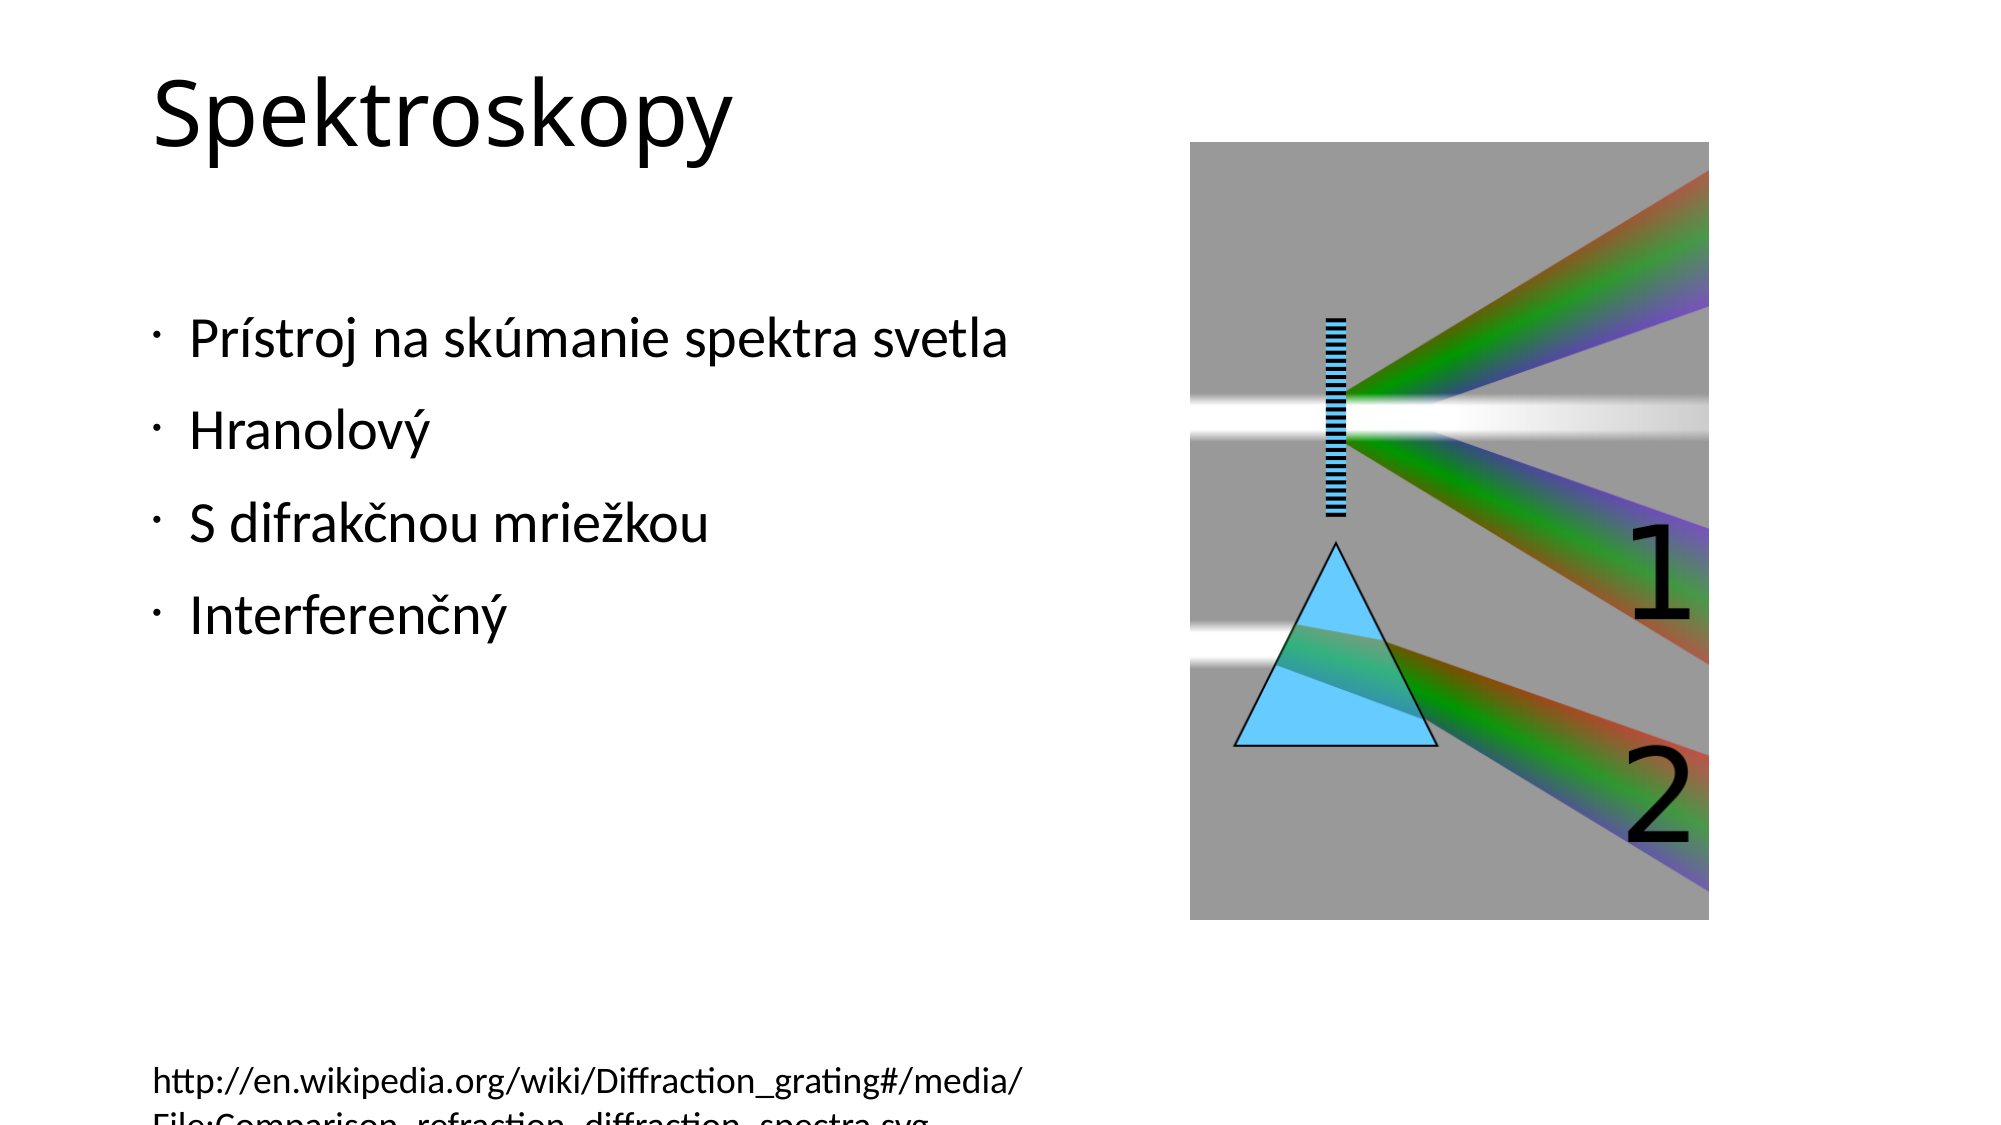

# Spektroskopy
Prístroj na skúmanie spektra svetla
Hranolový
S difrakčnou mriežkou
Interferenčný
http://en.wikipedia.org/wiki/Diffraction_grating#/media/File:Comparison_refraction_diffraction_spectra.svg